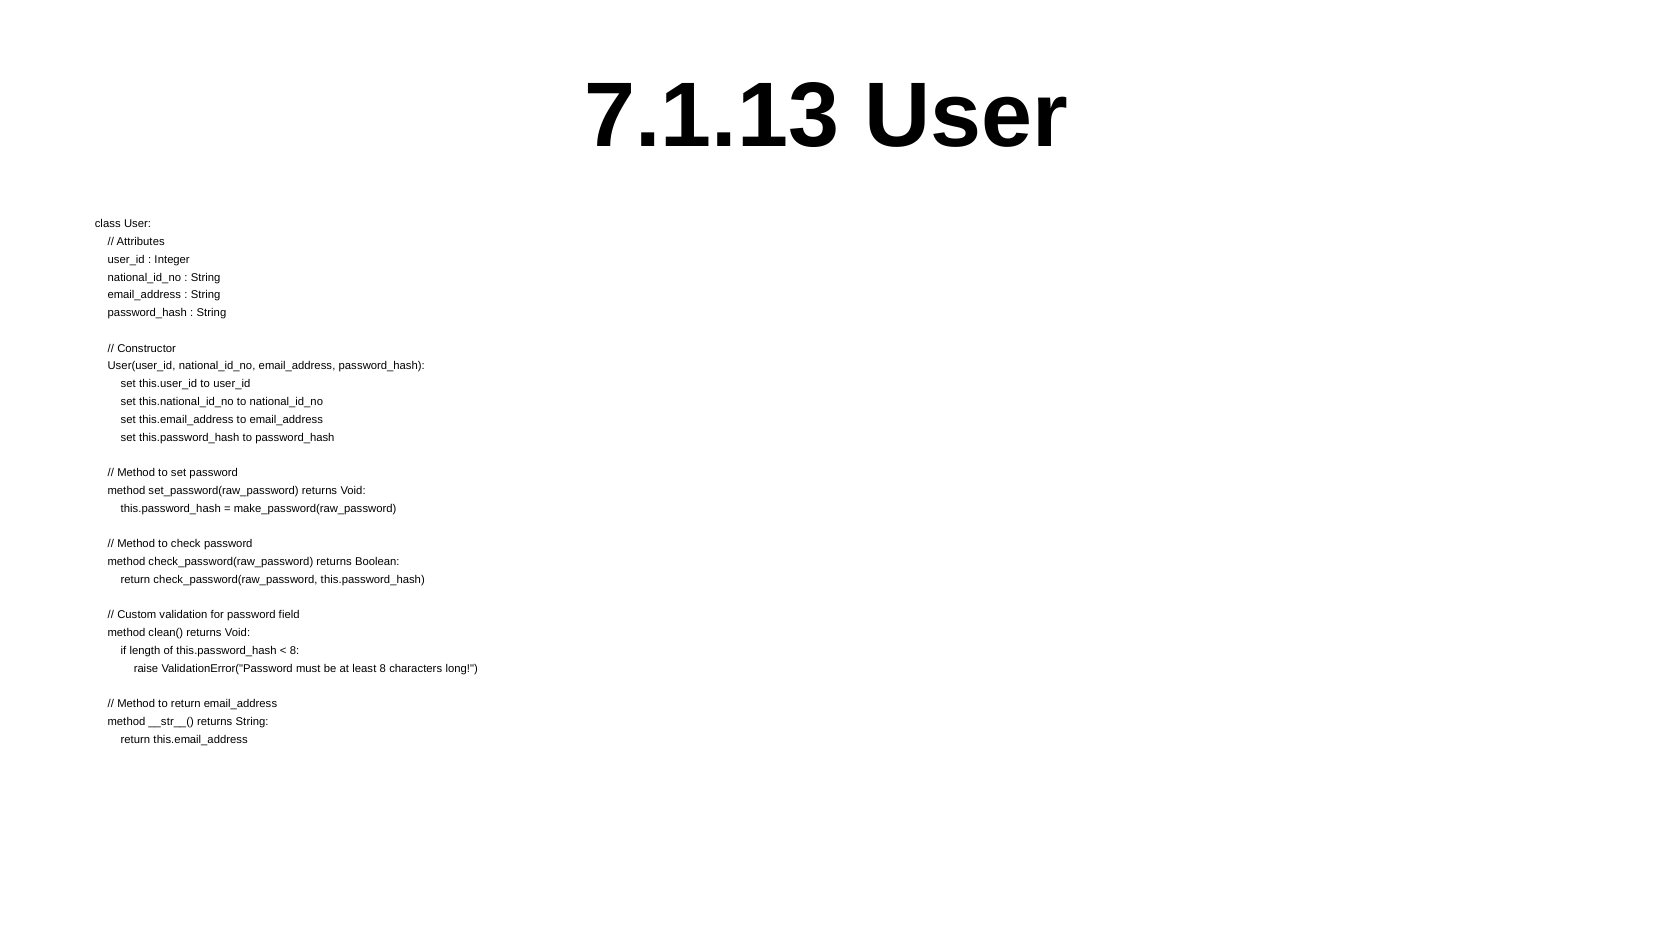

# 7.1.13 User
class User:
 // Attributes
 user_id : Integer
 national_id_no : String
 email_address : String
 password_hash : String
 // Constructor
 User(user_id, national_id_no, email_address, password_hash):
 set this.user_id to user_id
 set this.national_id_no to national_id_no
 set this.email_address to email_address
 set this.password_hash to password_hash
 // Method to set password
 method set_password(raw_password) returns Void:
 this.password_hash = make_password(raw_password)
 // Method to check password
 method check_password(raw_password) returns Boolean:
 return check_password(raw_password, this.password_hash)
 // Custom validation for password field
 method clean() returns Void:
 if length of this.password_hash < 8:
 raise ValidationError("Password must be at least 8 characters long!")
 // Method to return email_address
 method __str__() returns String:
 return this.email_address